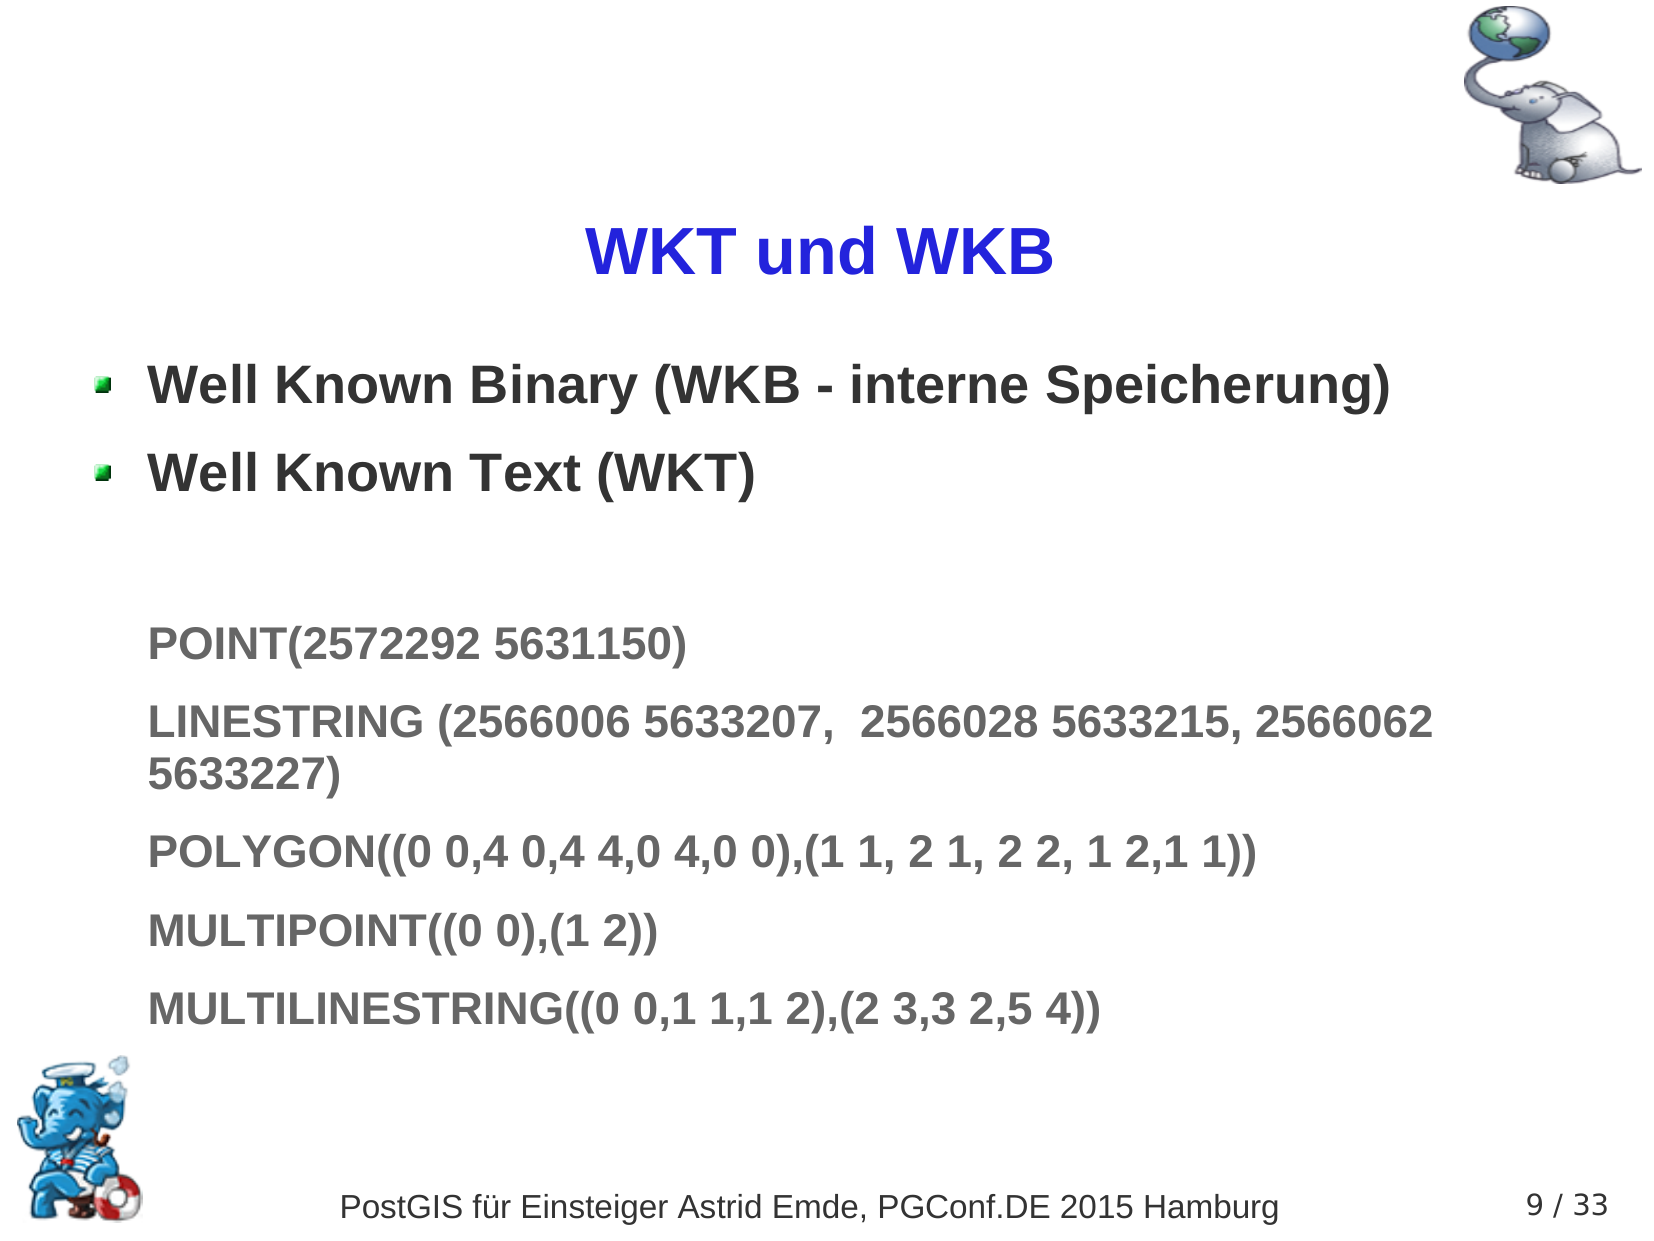

# WKT und WKB
Well Known Binary (WKB - interne Speicherung)
Well Known Text (WKT)
POINT(2572292 5631150)
LINESTRING (2566006 5633207, 2566028 5633215, 2566062 5633227)
POLYGON((0 0,4 0,4 4,0 4,0 0),(1 1, 2 1, 2 2, 1 2,1 1))
MULTIPOINT((0 0),(1 2))
MULTILINESTRING((0 0,1 1,1 2),(2 3,3 2,5 4))